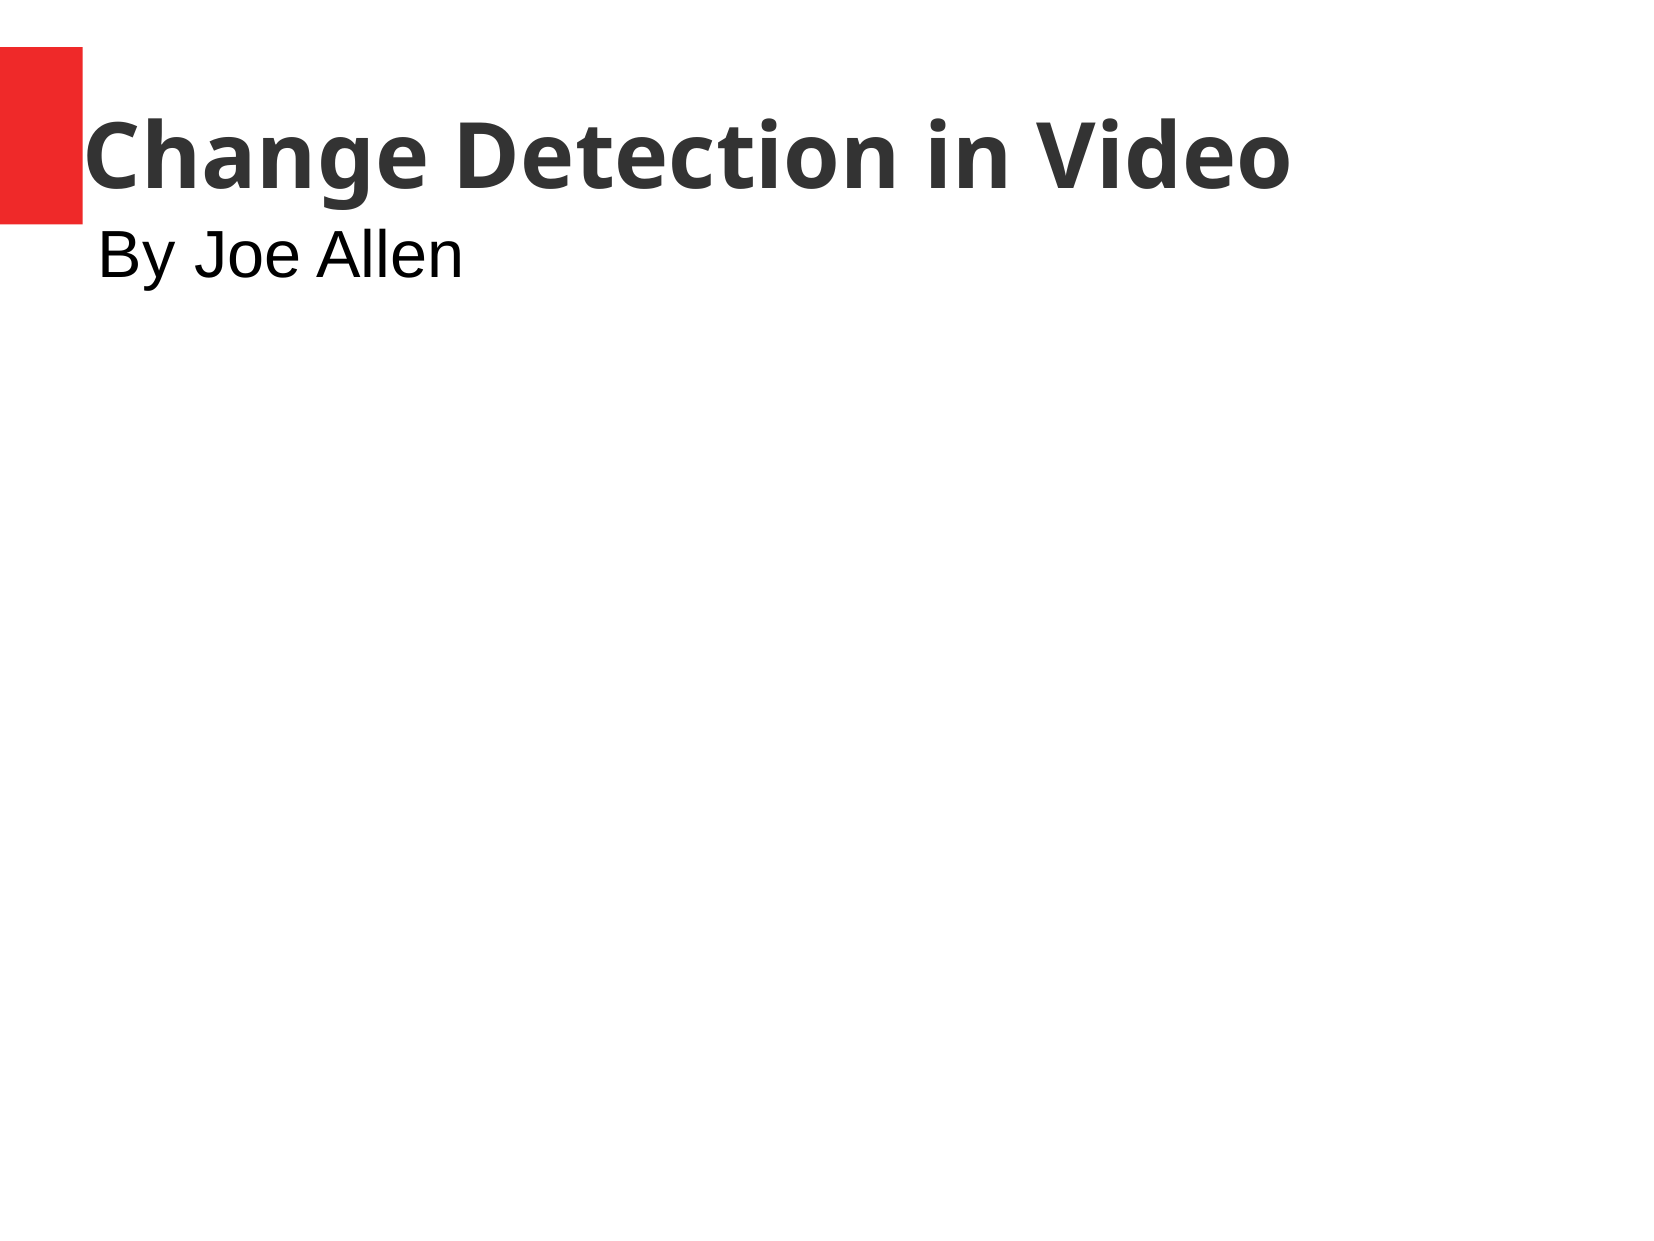

By Joe Allen
# Change Detection in Video